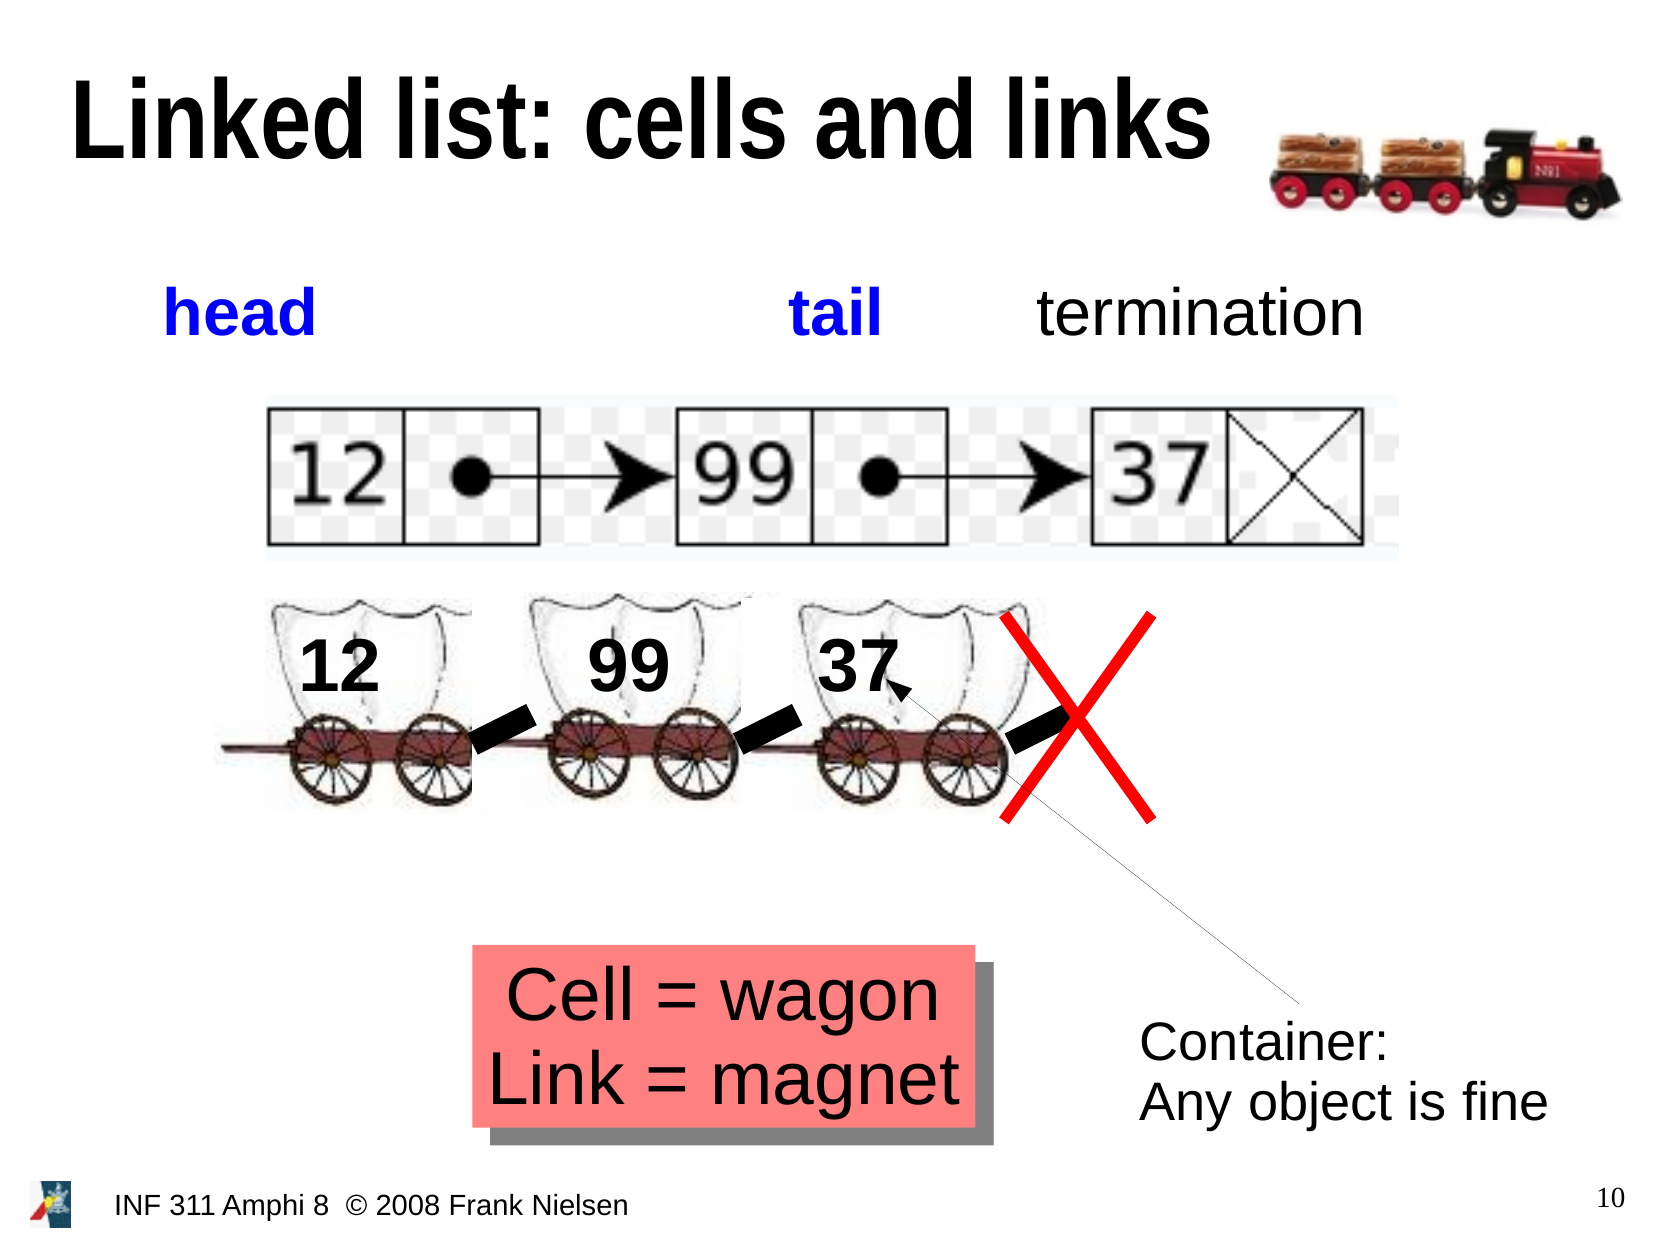

Linked list: cells and links
head
tail
termination
12
99
37
Cell = wagon
Link = magnet
Container:
Any object is fine